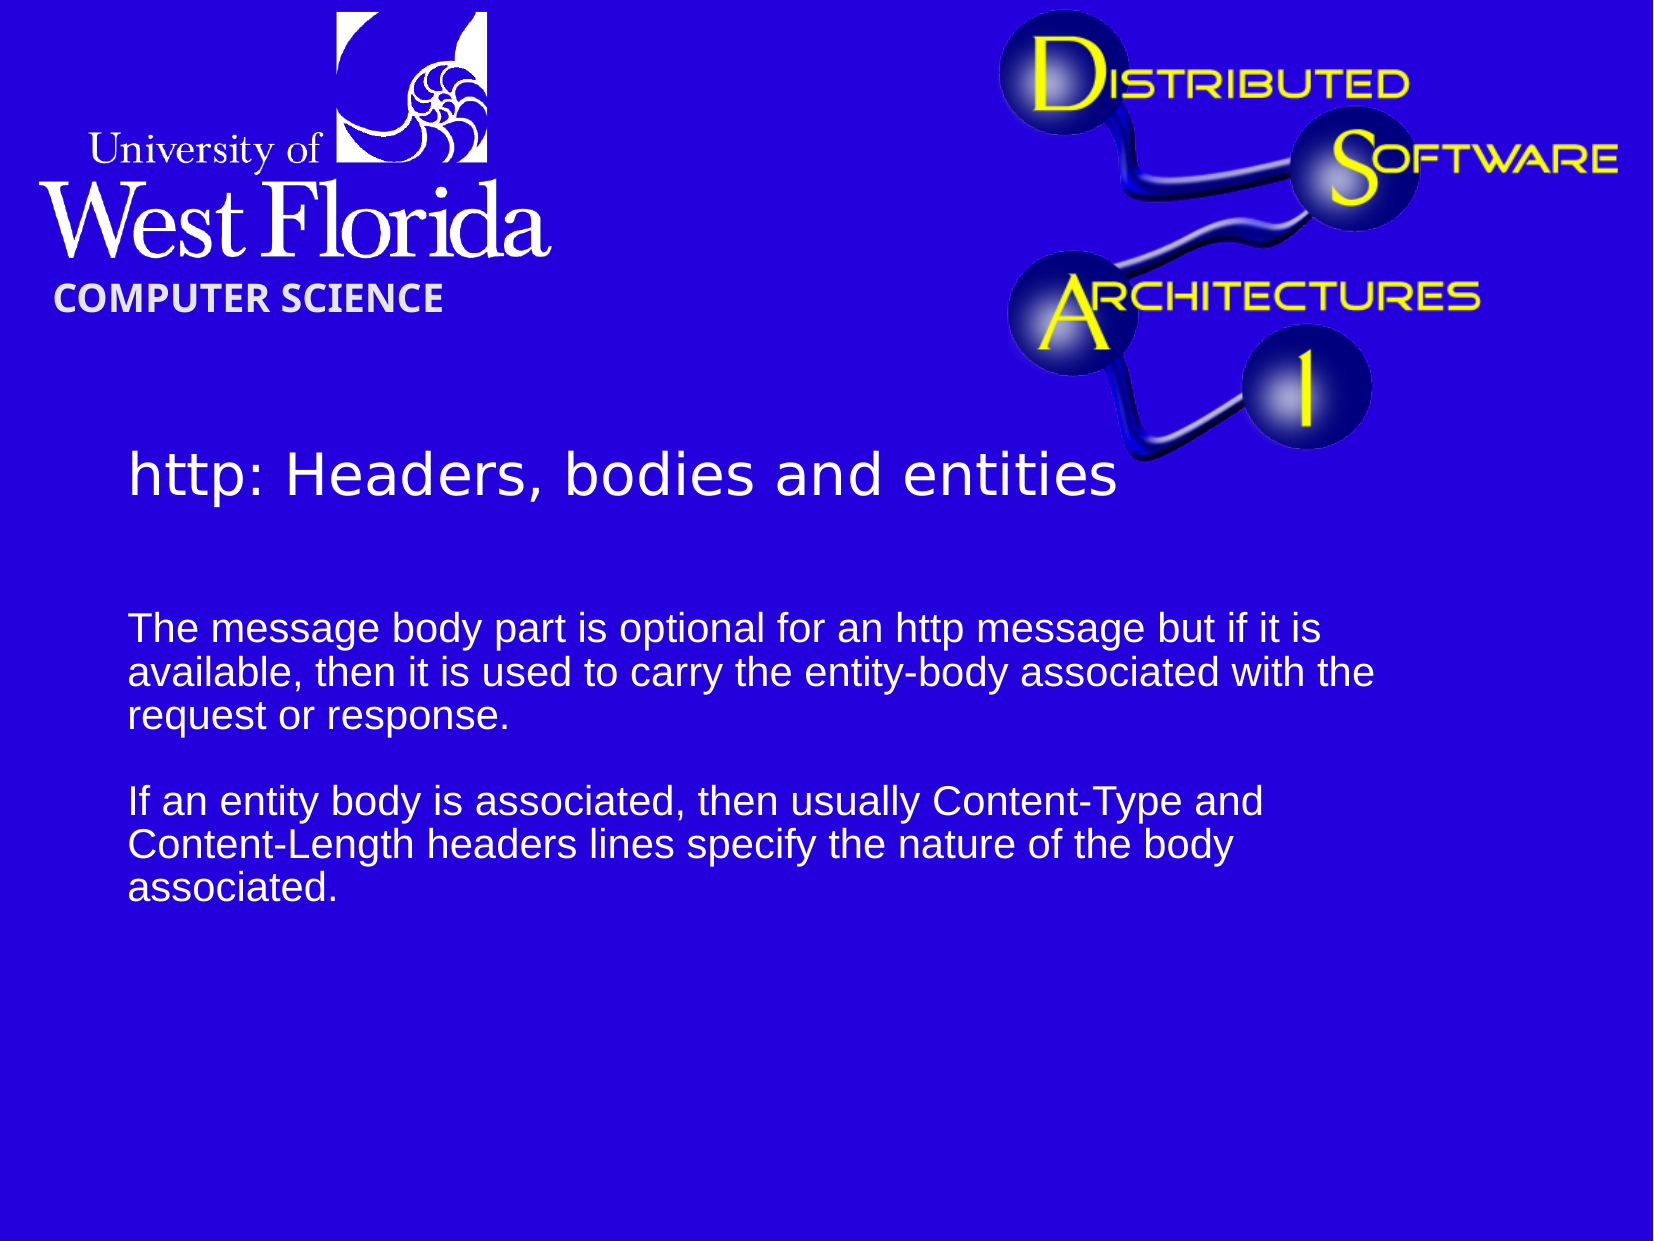

COMPUTER SCIENCE
http: Headers, bodies and entities
The message body part is optional for an http message but if it is available, then it is used to carry the entity-body associated with the request or response.
If an entity body is associated, then usually Content-Type and Content-Length headers lines specify the nature of the body associated.